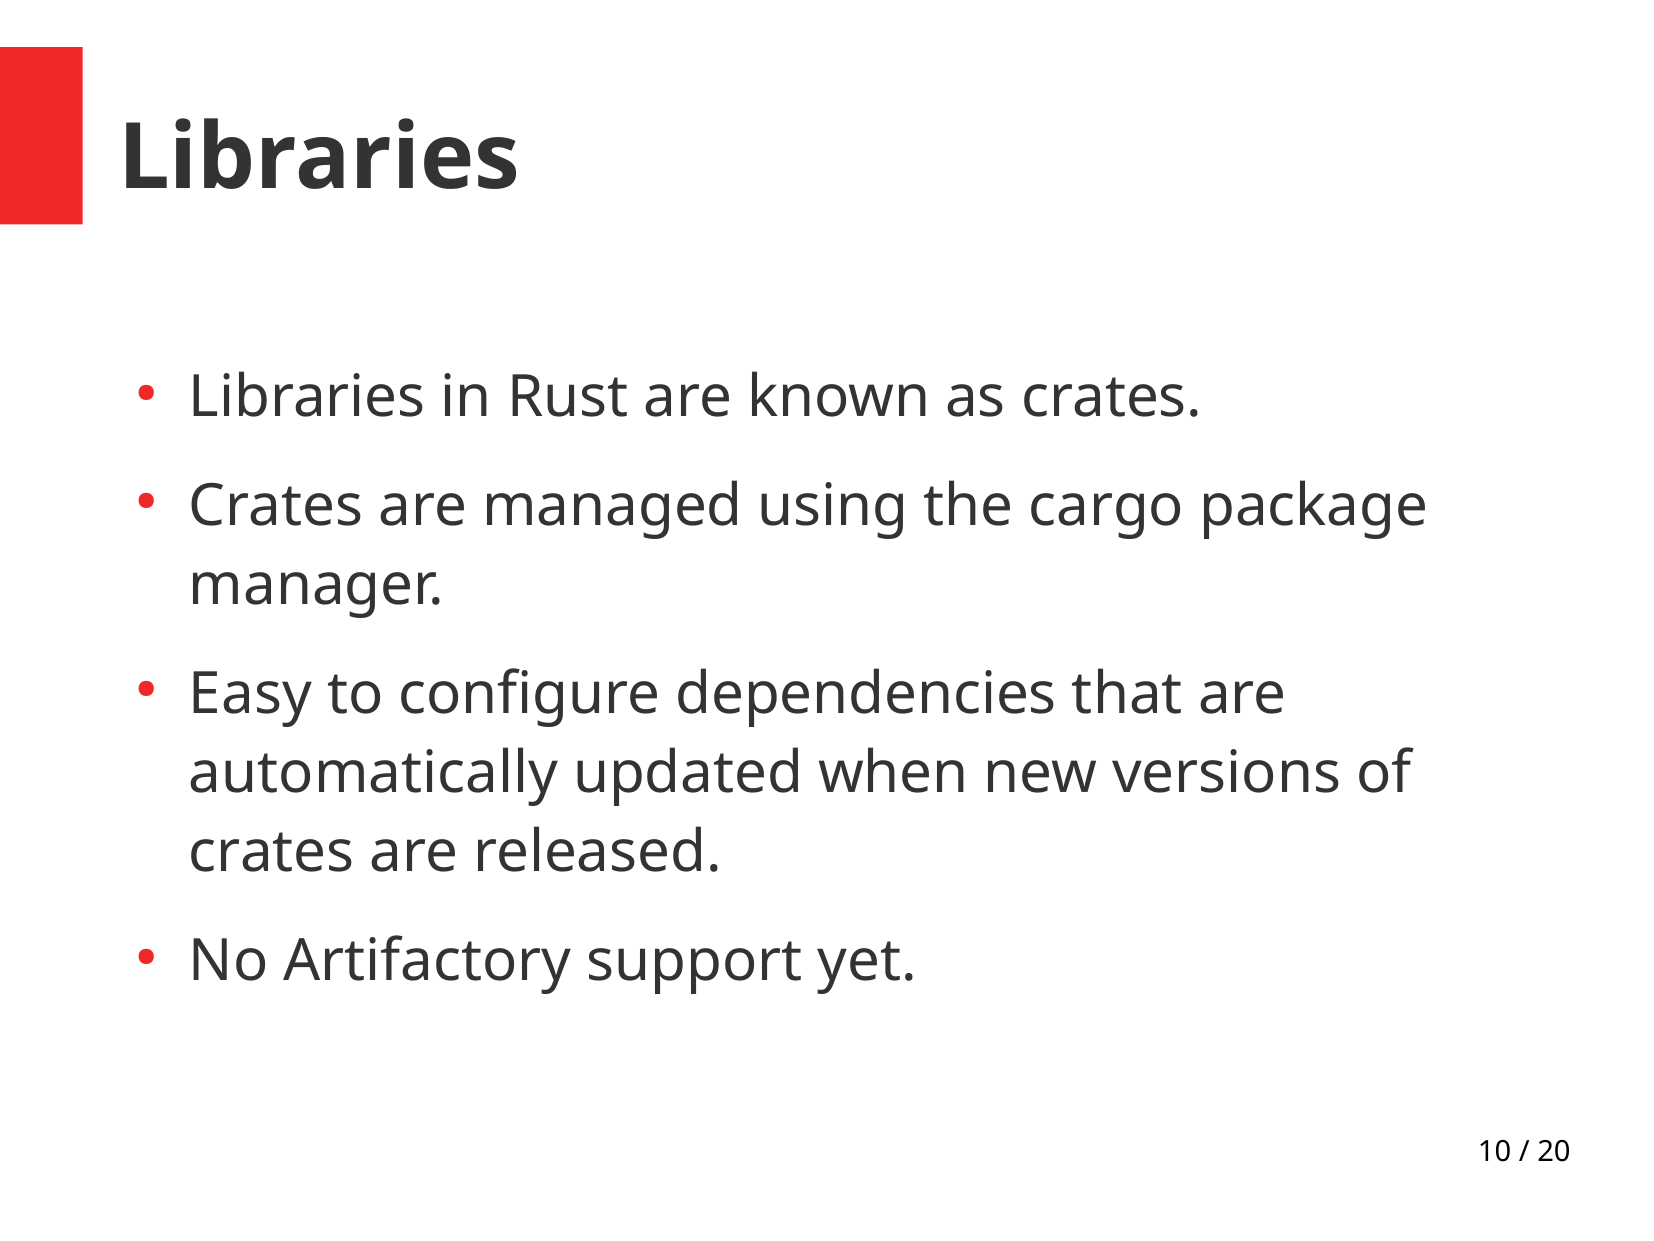

# Libraries
Libraries in Rust are known as crates.
Crates are managed using the cargo package manager.
Easy to configure dependencies that are automatically updated when new versions of crates are released.
No Artifactory support yet.
10